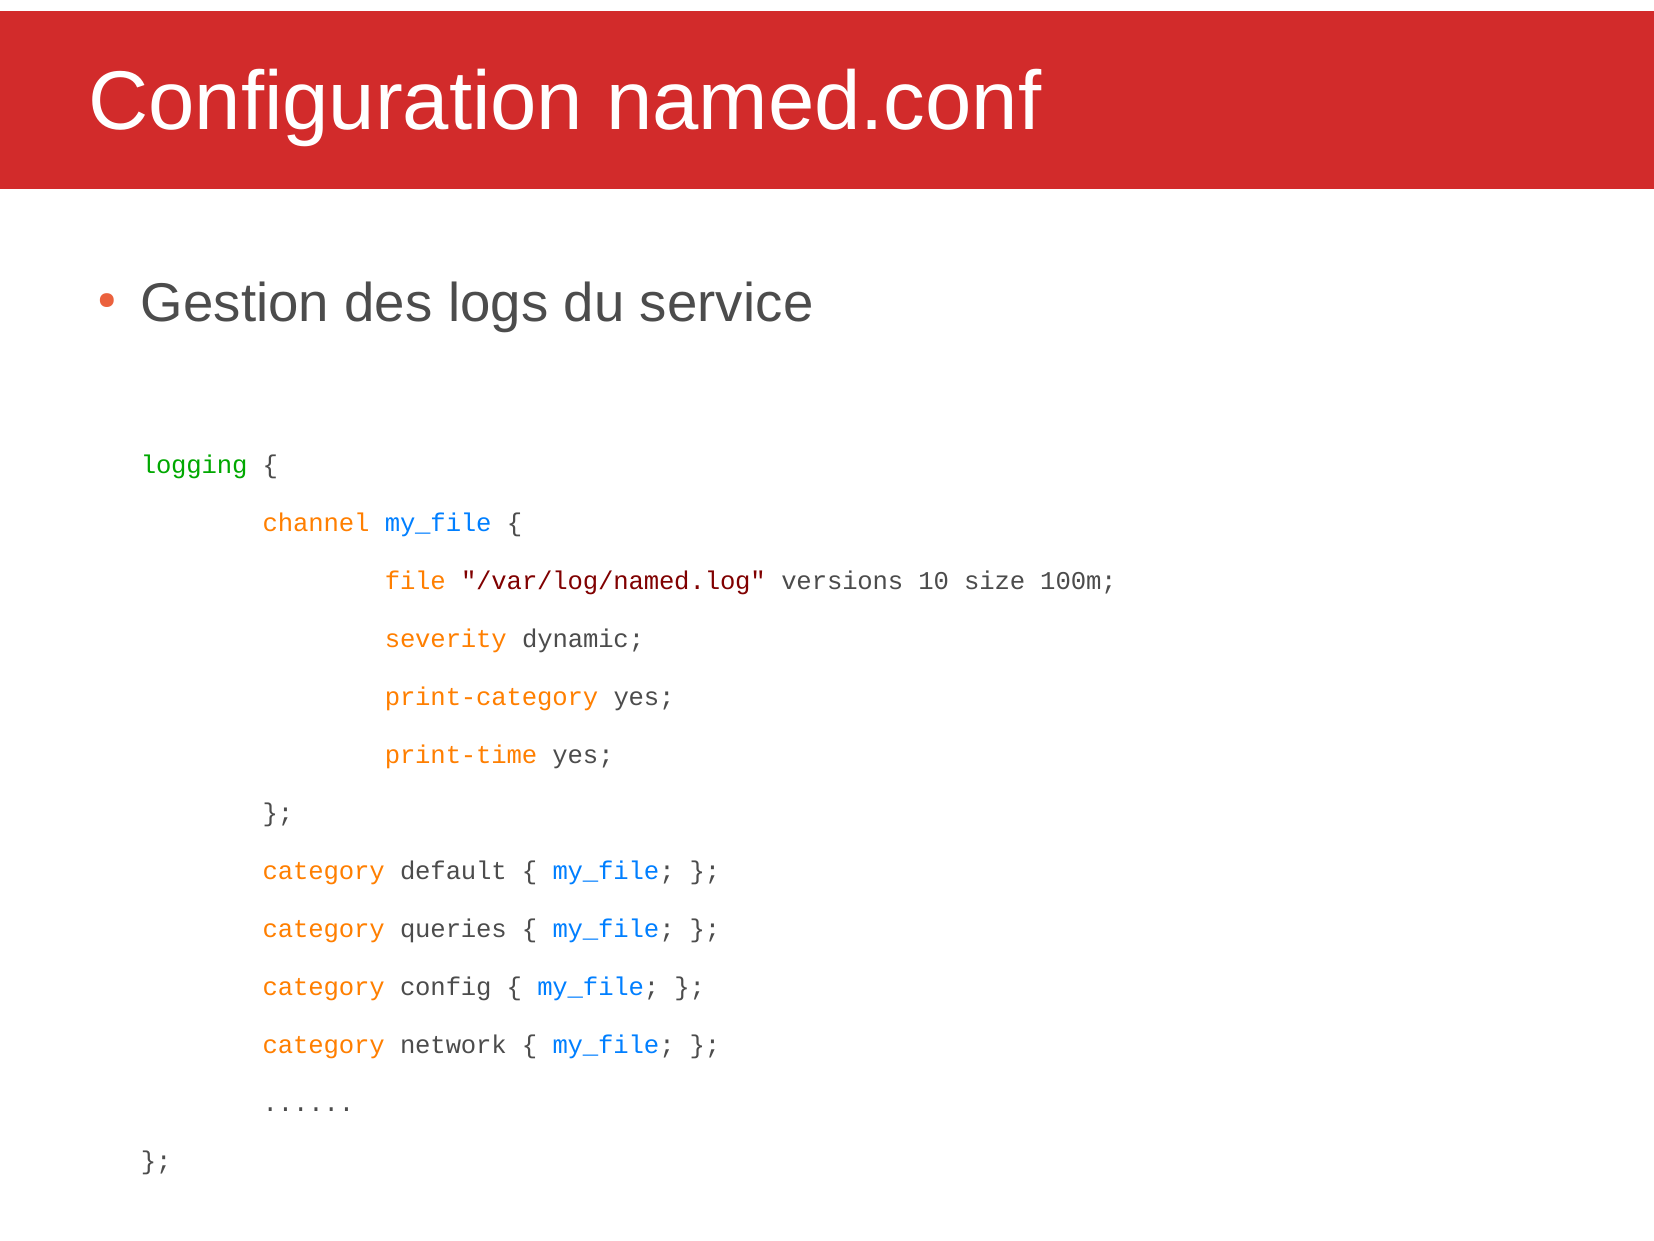

# Configuration named.conf
Gestion des logs du service
logging {
 channel my_file {
 file "/var/log/named.log" versions 10 size 100m;
 severity dynamic;
 print-category yes;
 print-time yes;
 };
 category default { my_file; };
 category queries { my_file; };
 category config { my_file; };
 category network { my_file; };
 ......
};